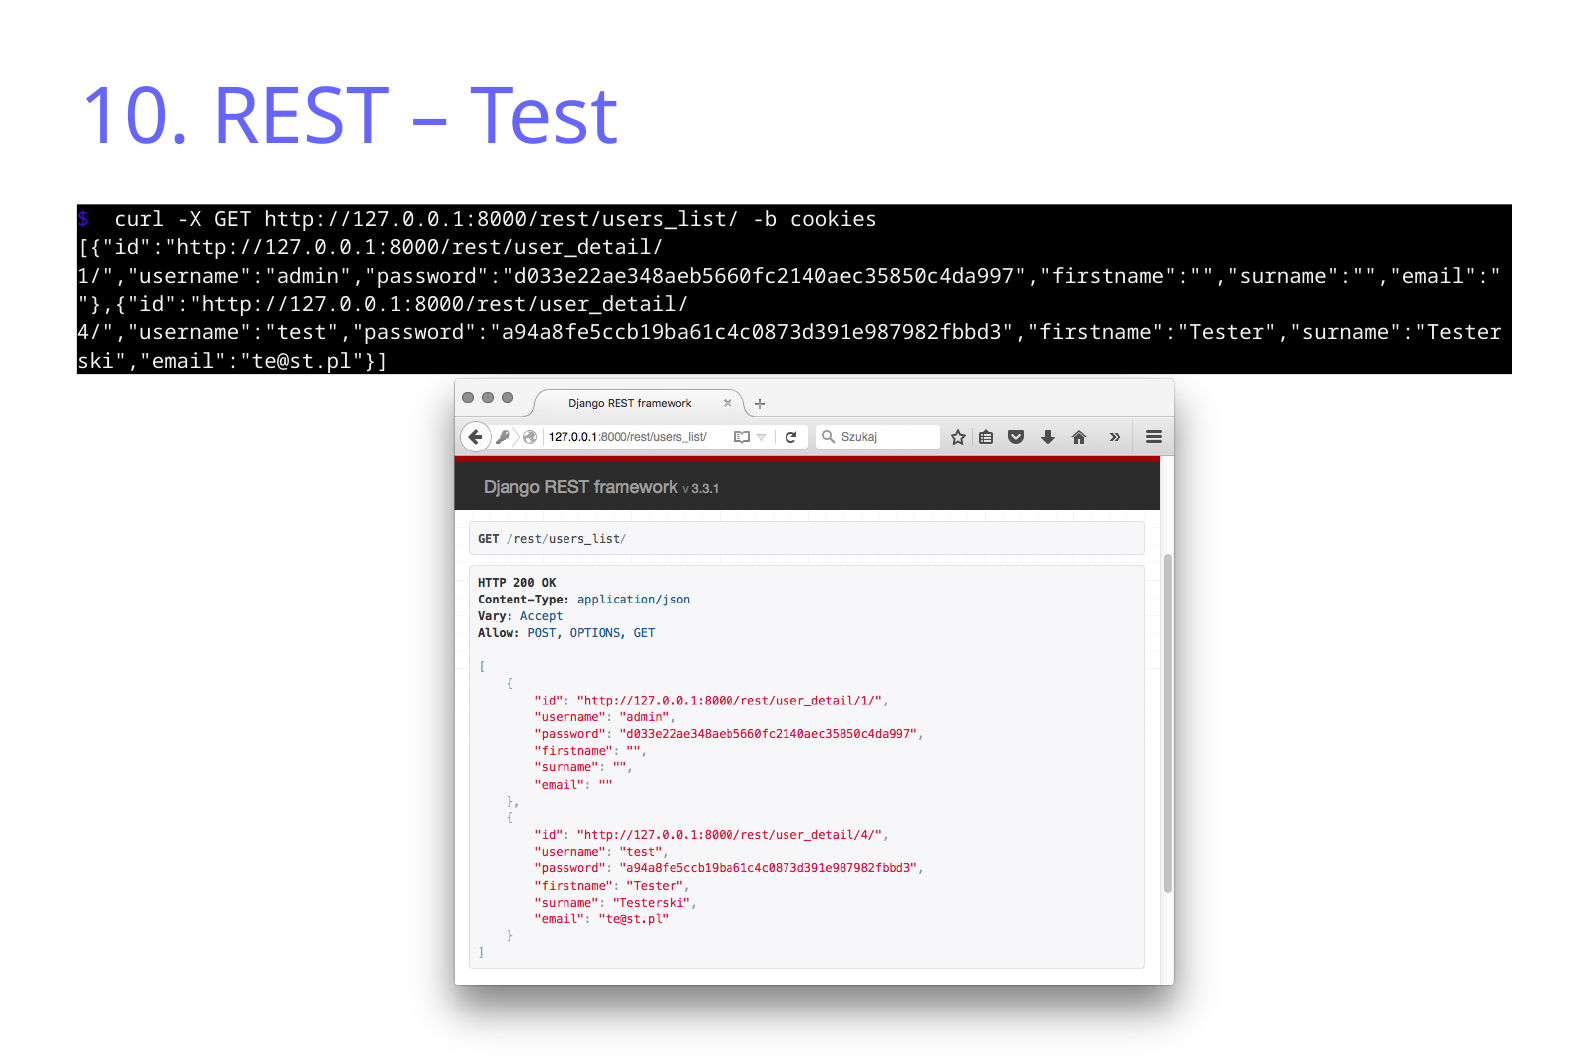

# 10. REST – Test
$ curl -X GET http://127.0.0.1:8000/rest/users_list/ -b cookies
[{"id":"http://127.0.0.1:8000/rest/user_detail/1/","username":"admin","password":"d033e22ae348aeb5660fc2140aec35850c4da997","firstname":"","surname":"","email":""},{"id":"http://127.0.0.1:8000/rest/user_detail/4/","username":"test","password":"a94a8fe5ccb19ba61c4c0873d391e987982fbbd3","firstname":"Tester","surname":"Testerski","email":"te@st.pl"}]